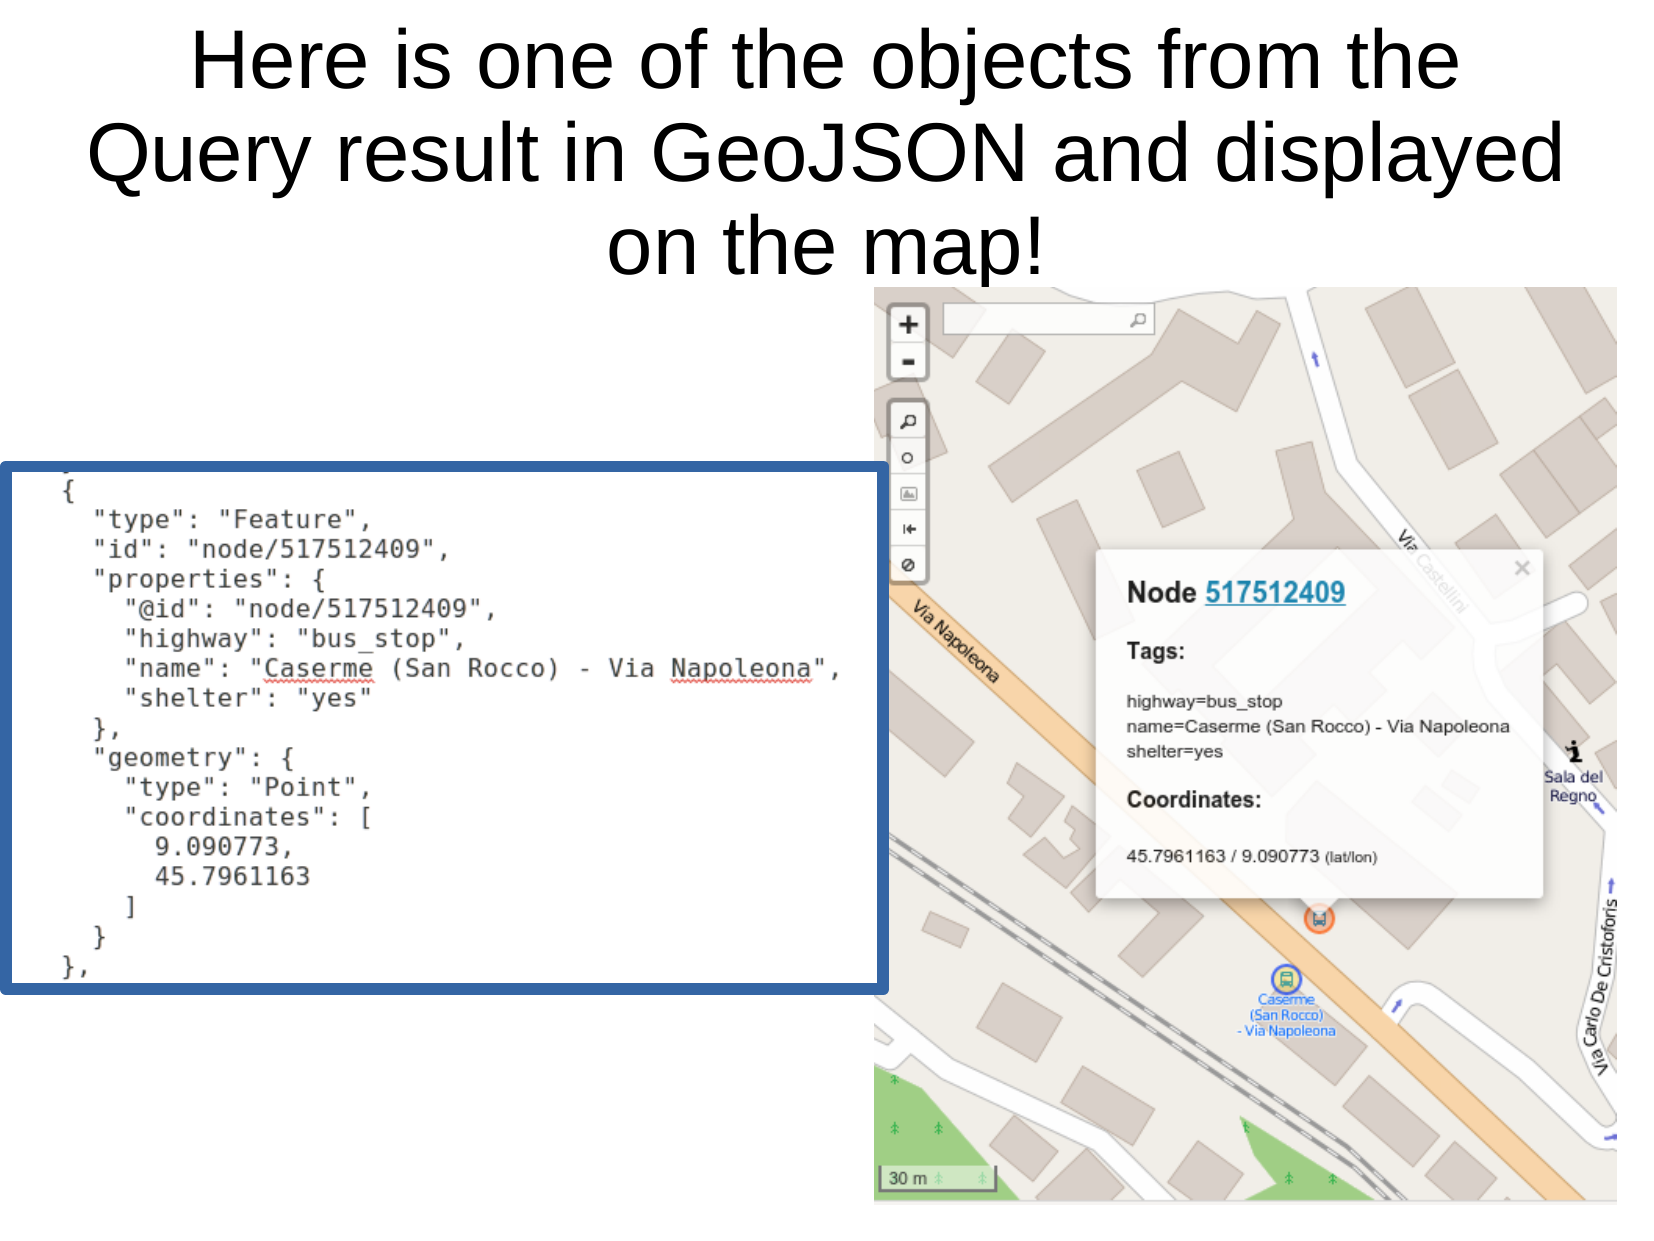

# Here is one of the objects from the Query result in GeoJSON and displayed on the map!